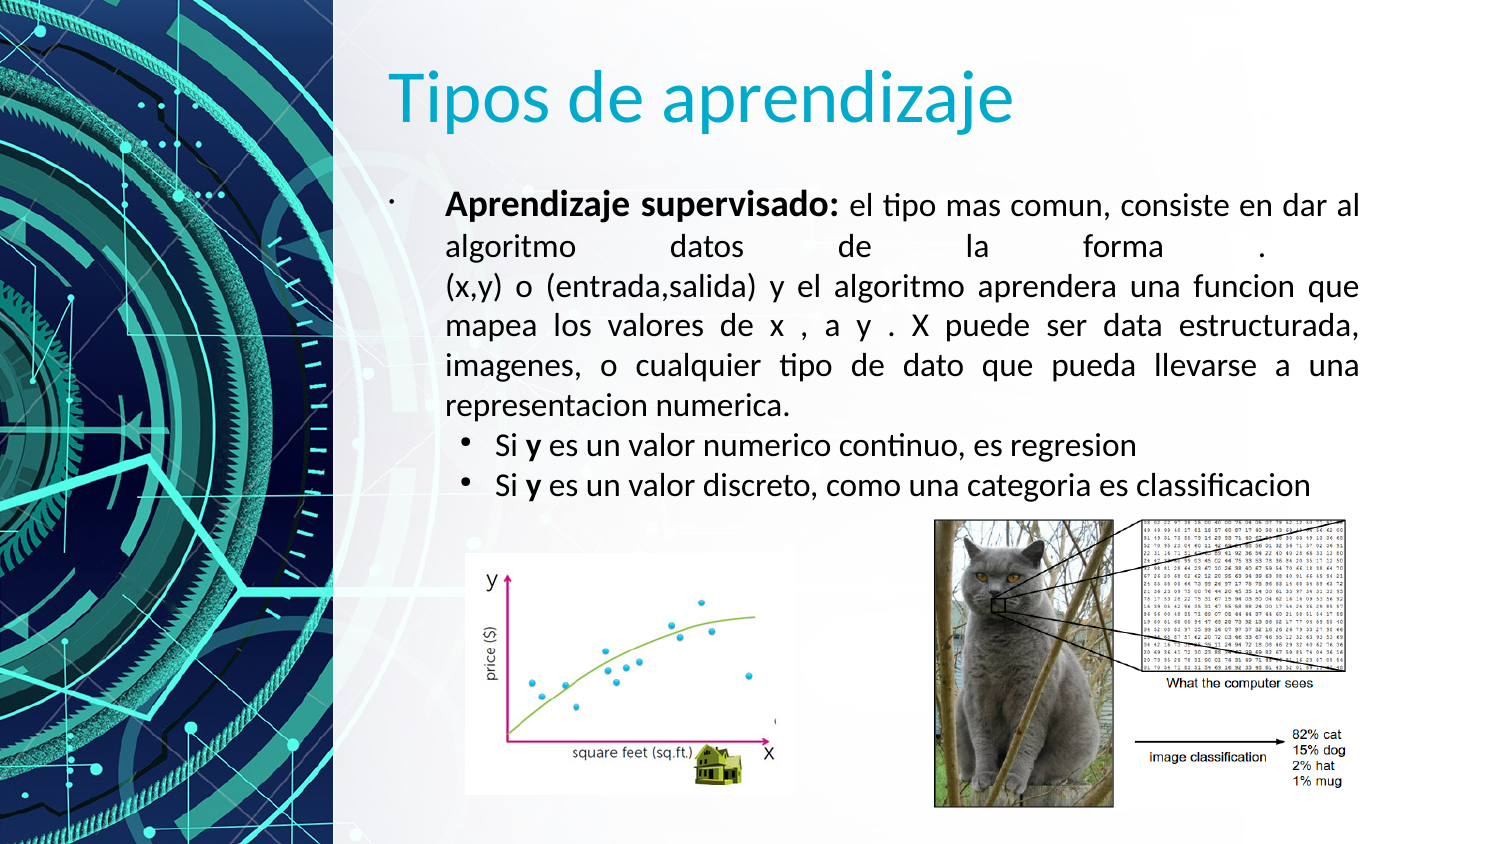

Tipos de aprendizaje
Aprendizaje supervisado: el tipo mas comun, consiste en dar al algoritmo datos de la forma .
(x,y) o (entrada,salida) y el algoritmo aprendera una funcion que mapea los valores de x , a y . X puede ser data estructurada, imagenes, o cualquier tipo de dato que pueda llevarse a una representacion numerica.
Si y es un valor numerico continuo, es regresion
Si y es un valor discreto, como una categoria es classificacion